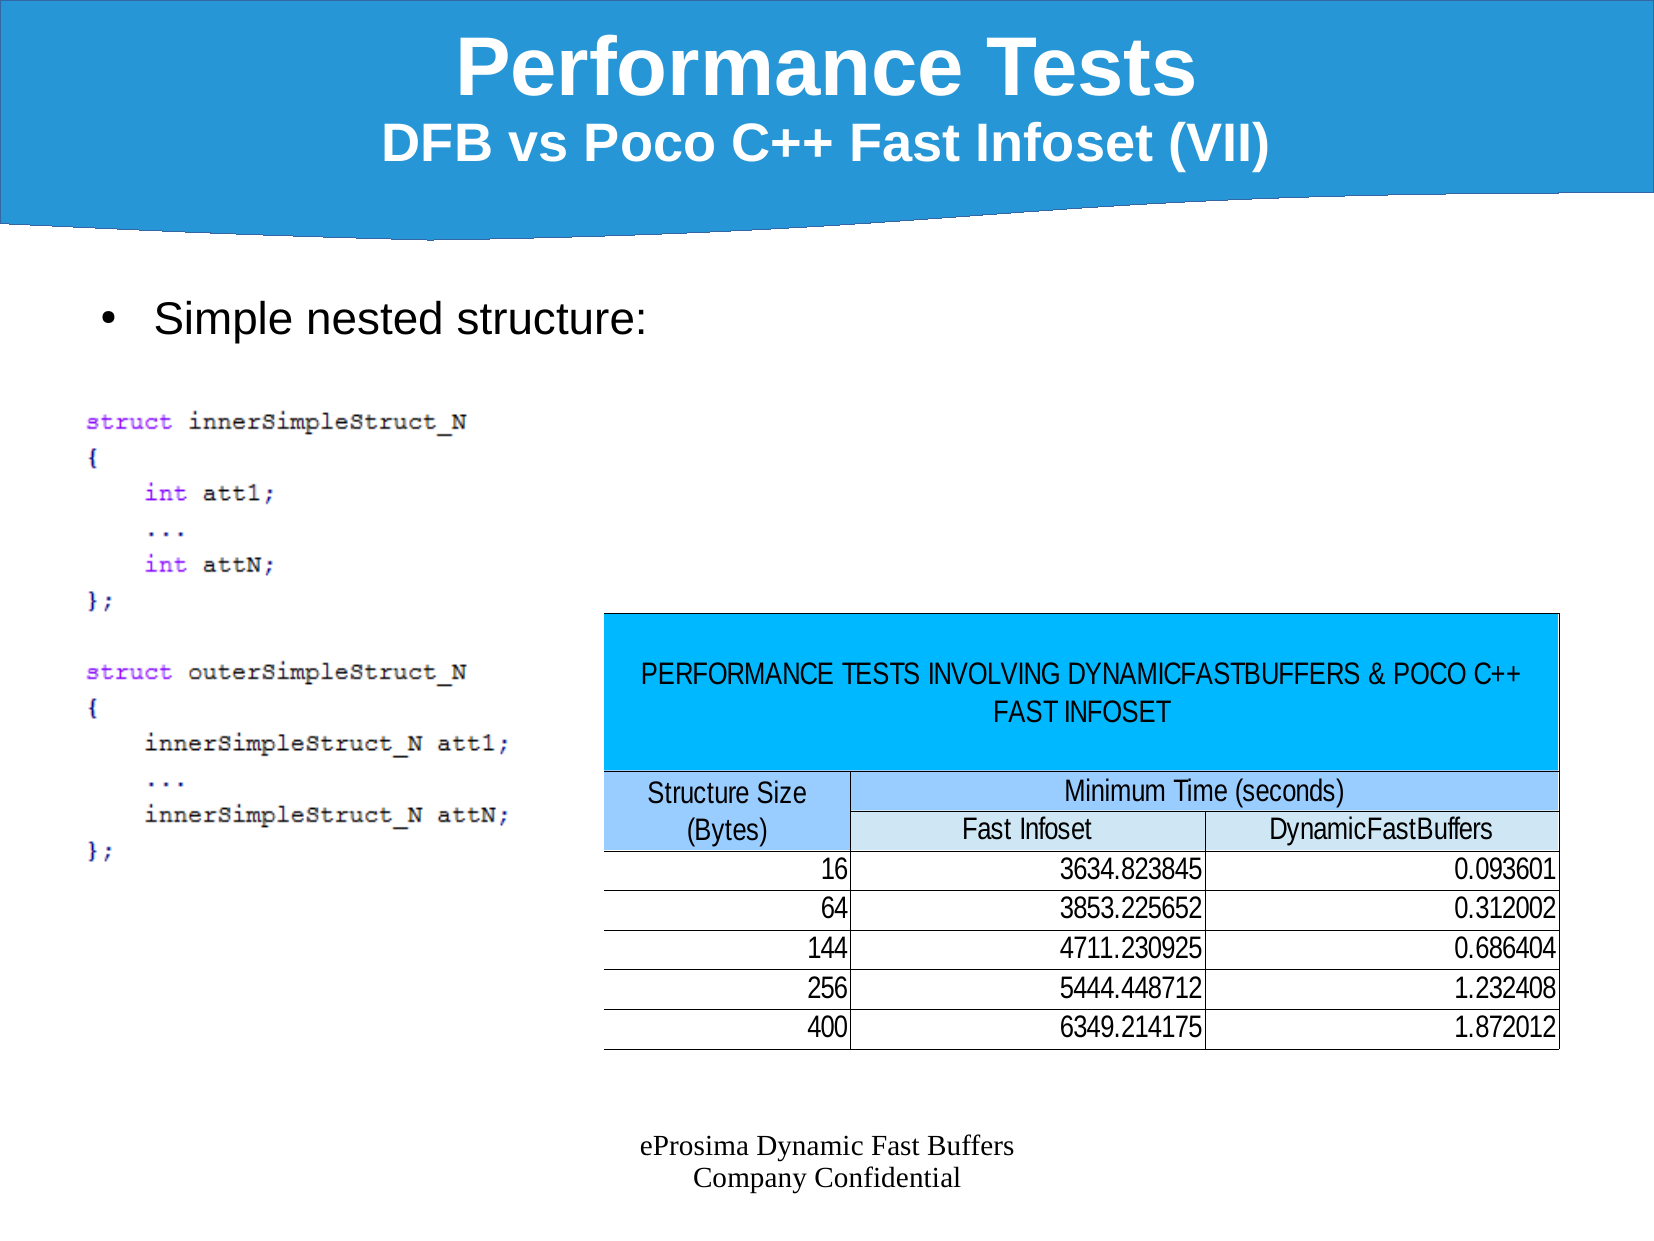

Performance Tests
DFB vs Poco C++ Fast Infoset (VII)
# Simple nested structure:
eProsima Dynamic Fast Buffers